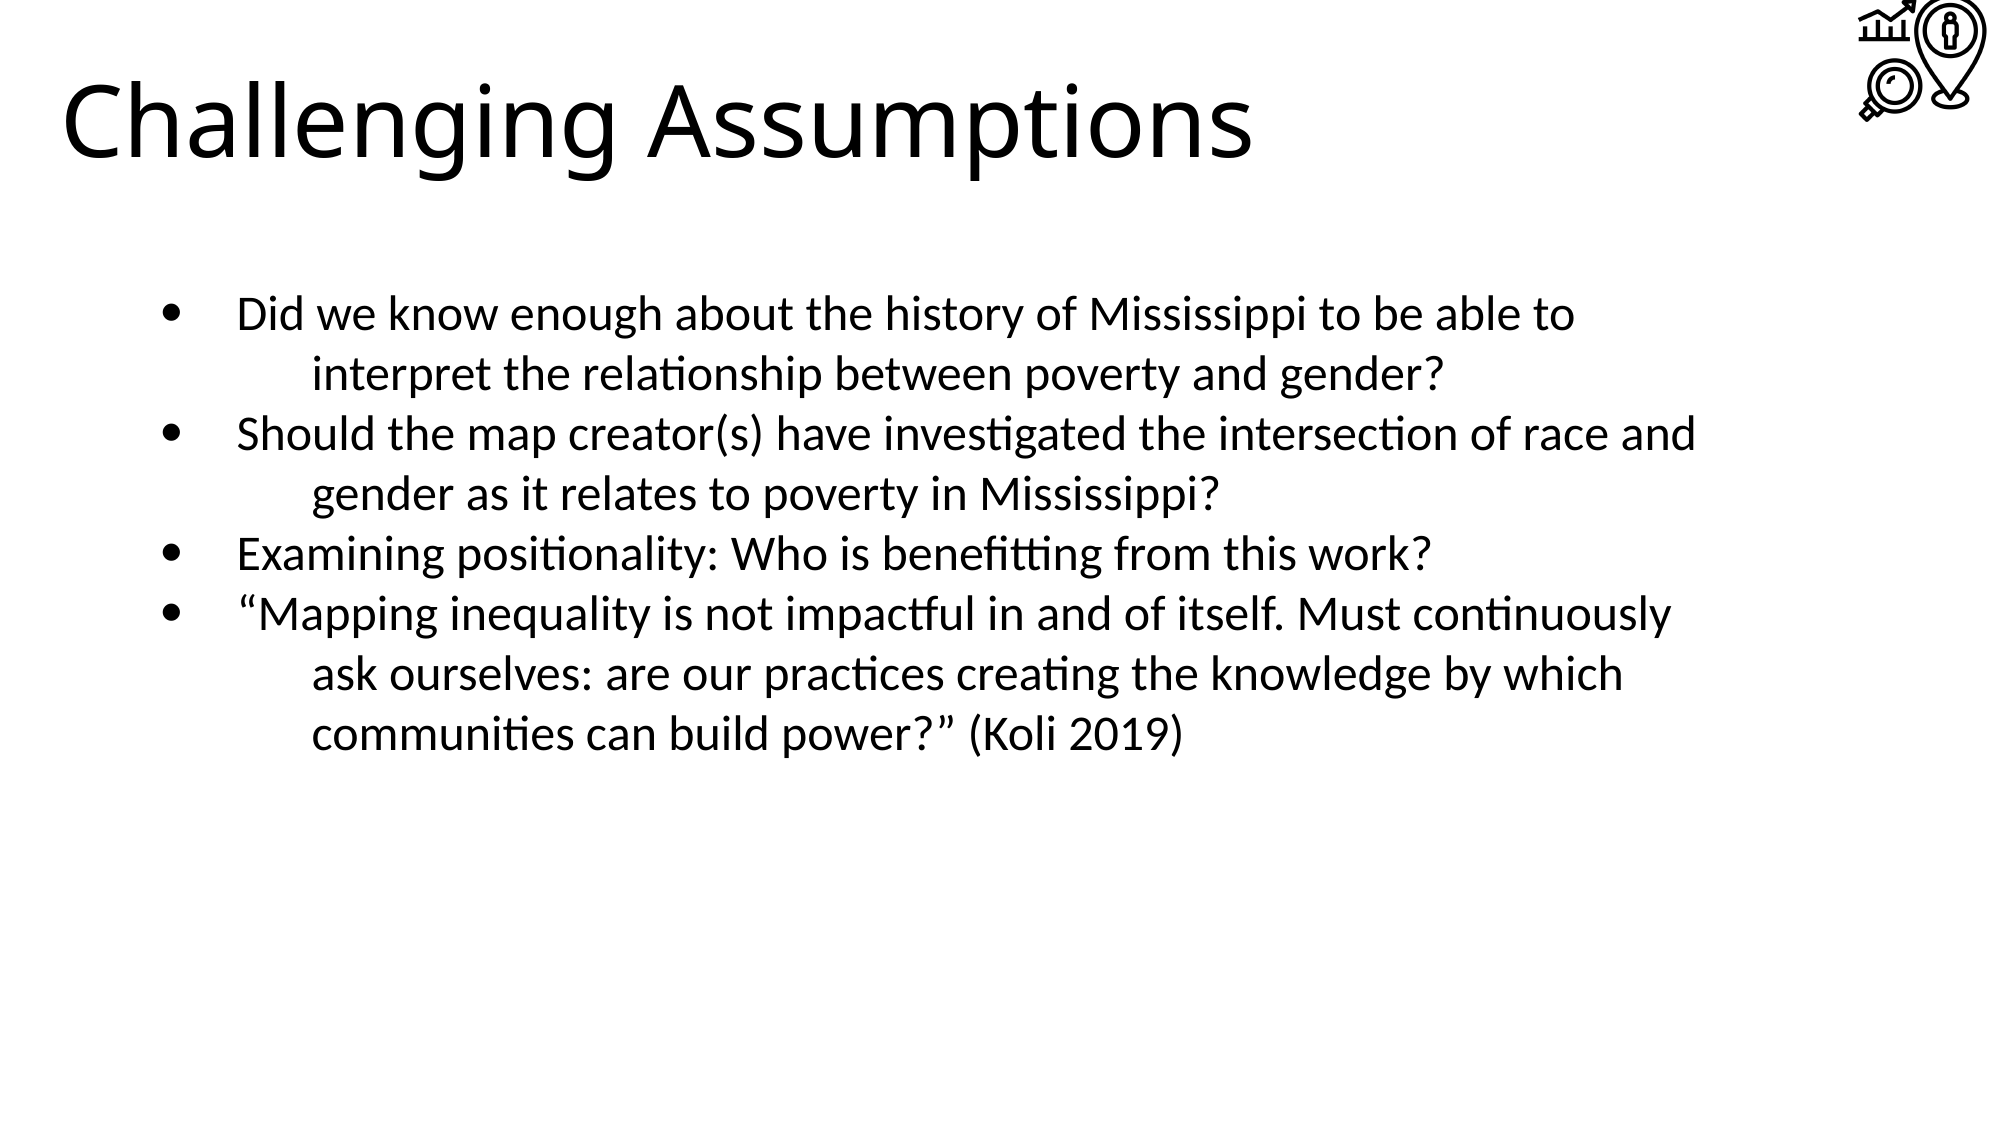

# Challenging Assumptions
Did we know enough about the history of Mississippi to be able to interpret the relationship between poverty and gender?
Should the map creator(s) have investigated the intersection of race and gender as it relates to poverty in Mississippi?
Examining positionality: Who is benefitting from this work?
“Mapping inequality is not impactful in and of itself. Must continuously ask ourselves: are our practices creating the knowledge by which communities can build power?” (Koli 2019)